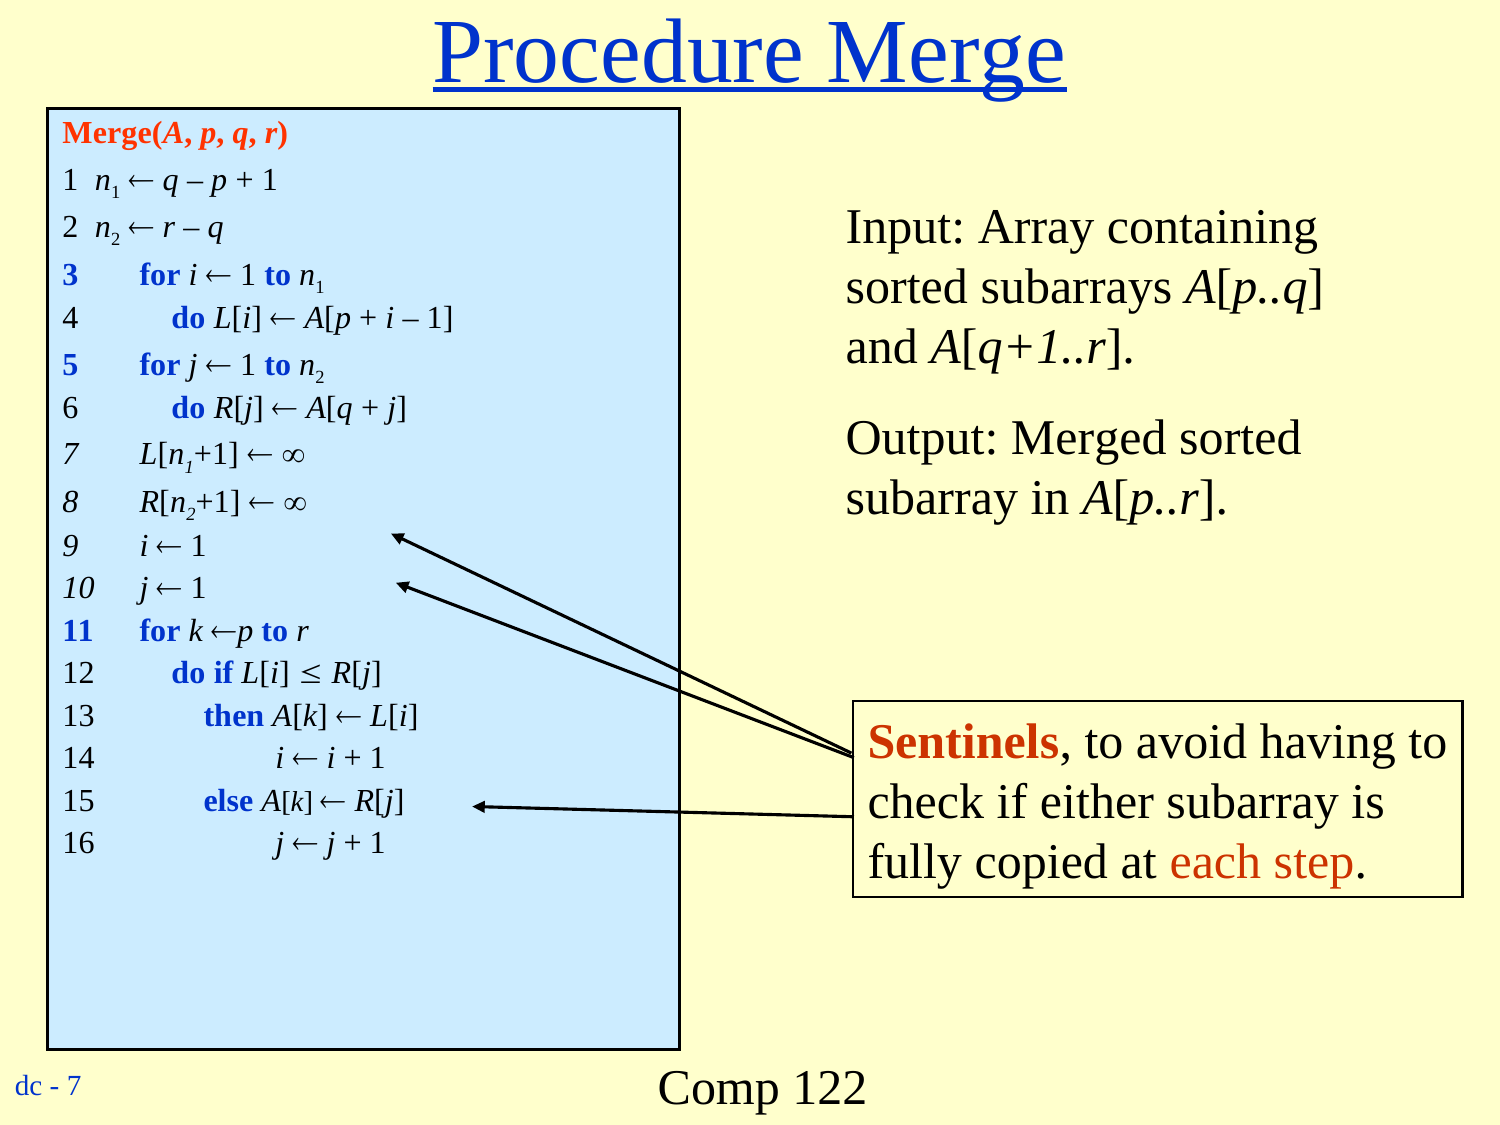

# Procedure Merge
Merge(A, p, q, r)
1 n1  q – p + 1
2 n2  r – q
for i  1 to n1
 do L[i]  A[p + i – 1]
for j  1 to n2
 do R[j]  A[q + j]
L[n1+1]  
R[n2+1]  
i  1
j  1
for k p to r
 do if L[i]  R[j]
 then A[k]  L[i]
 i  i + 1
 else A[k]  R[j]
 j  j + 1
Input: Array containing sorted subarrays A[p..q] and A[q+1..r].
Output: Merged sorted subarray in A[p..r].
Sentinels, to avoid having to
check if either subarray is
fully copied at each step.